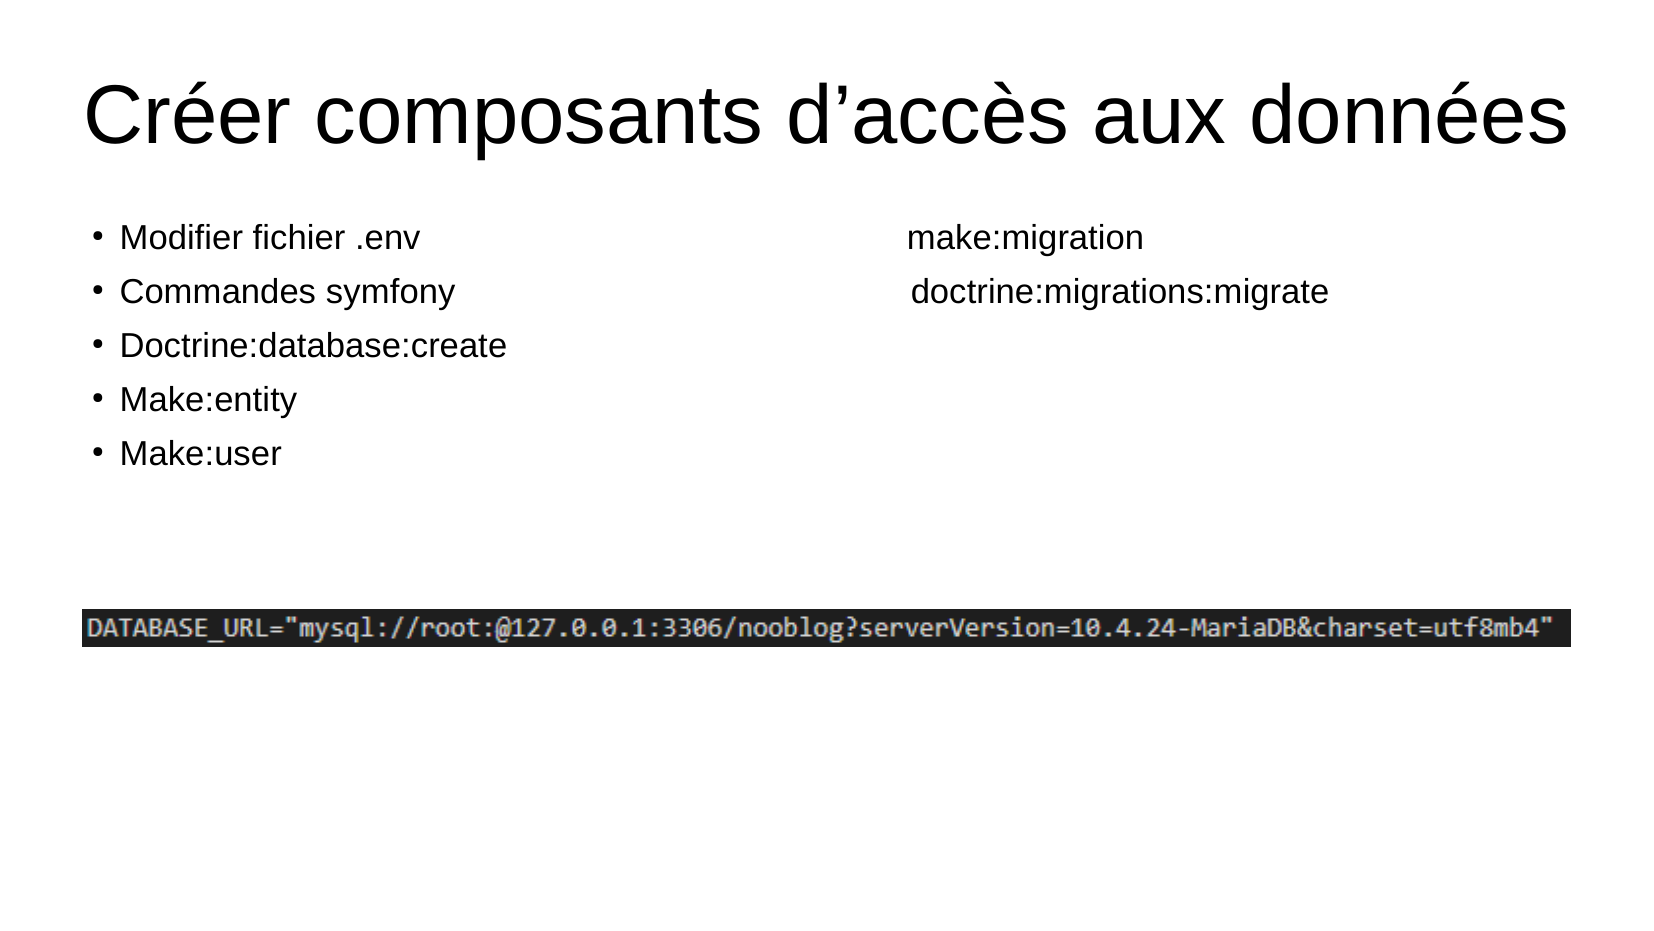

Créer composants d’accès aux données
# Modifier fichier .env make:migration
Commandes symfony	 	 doctrine:migrations:migrate
Doctrine:database:create
Make:entity
Make:user